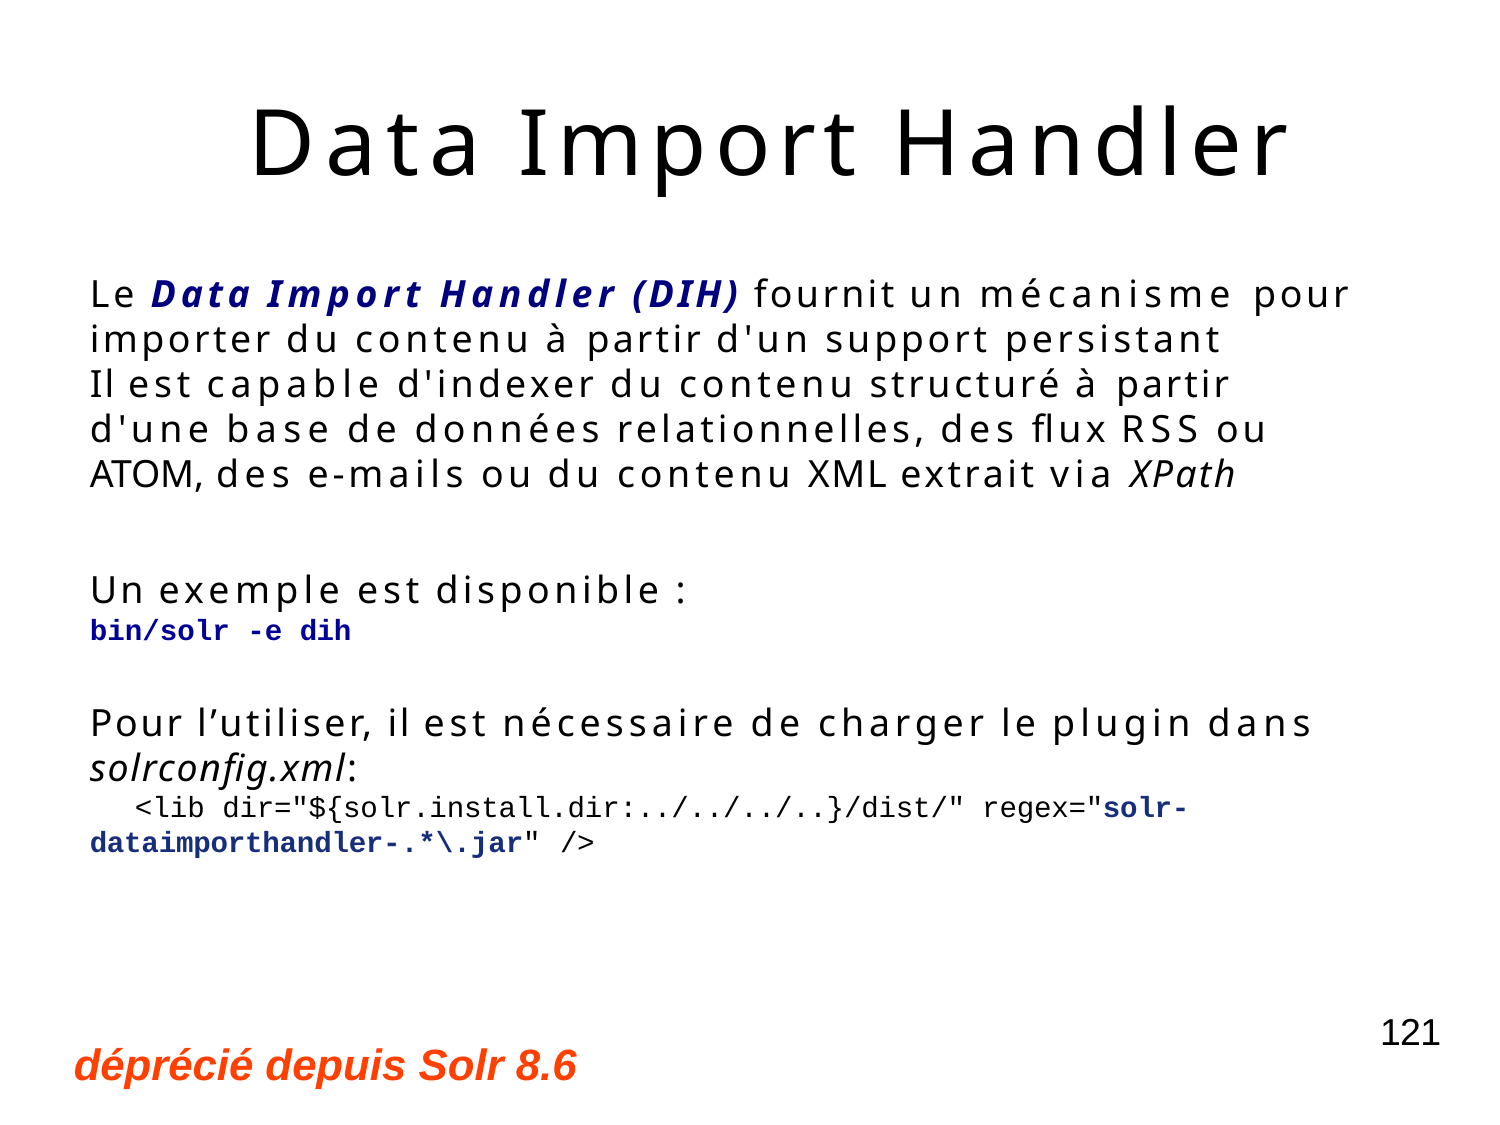

# Data Import Handler
Le Data Import Handler (DIH) fournit un mécanisme pour importer du contenu à partir d'un support persistant
Il est capable d'indexer du contenu structuré à partir d'une base de données relationnelles, des flux RSS ou ATOM, des e-mails ou du contenu XML extrait via XPath
Un exemple est disponible :
bin/solr -e dih
Pour l’utiliser, il est nécessaire de charger le plugin dans solrconfig.xml:
<lib dir="${solr.install.dir:../../../..}/dist/" regex="solr-dataimporthandler-.*\.jar" />
121
déprécié depuis Solr 8.6